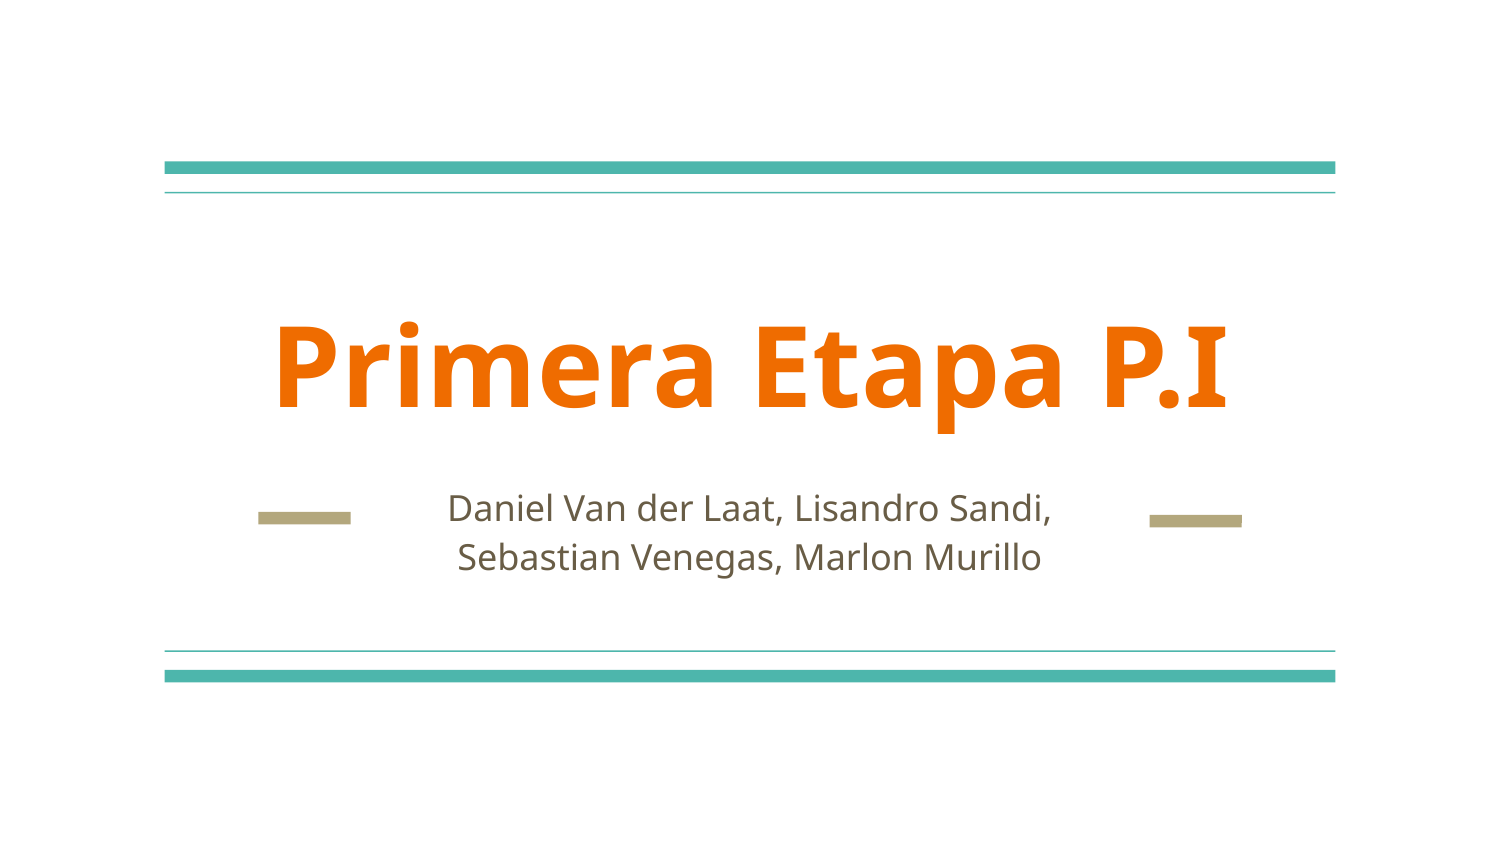

# Primera Etapa P.I
Daniel Van der Laat, Lisandro Sandi, Sebastian Venegas, Marlon Murillo